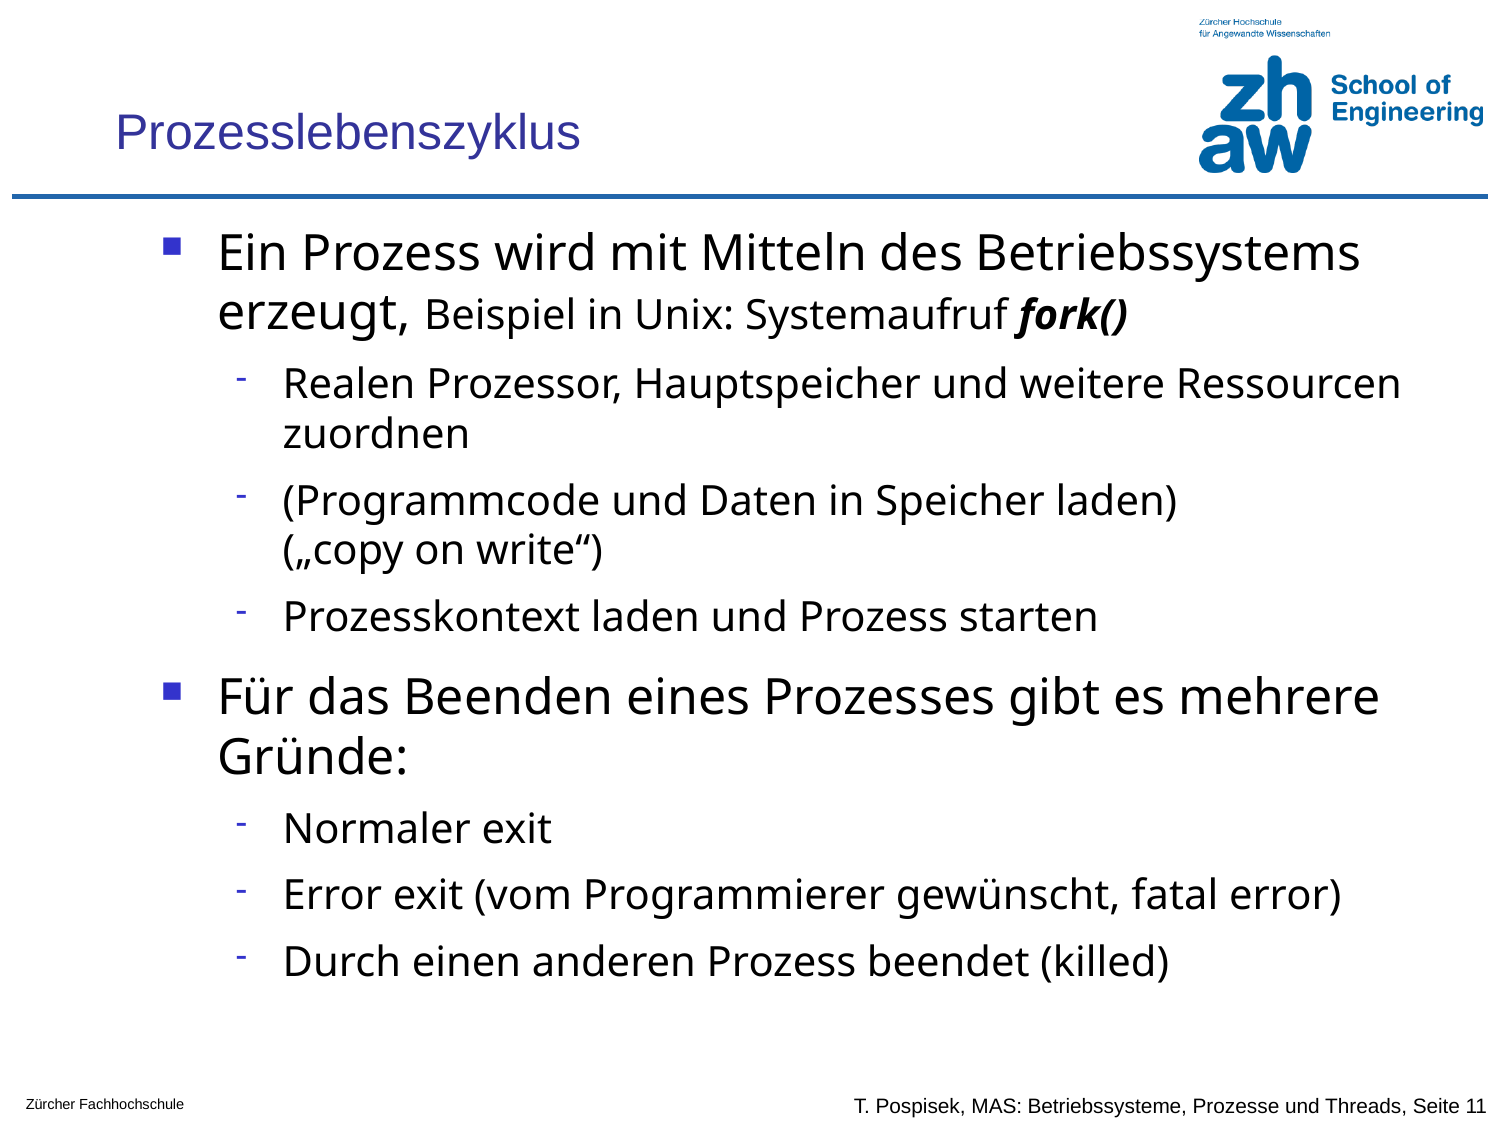

# Prozesslebenszyklus
Ein Prozess wird mit Mitteln des Betriebssystems erzeugt, Beispiel in Unix: Systemaufruf fork()
Realen Prozessor, Hauptspeicher und weitere Ressourcen zuordnen
(Programmcode und Daten in Speicher laden)
(„copy on write“)
Prozesskontext laden und Prozess starten
Für das Beenden eines Prozesses gibt es mehrere Gründe:
Normaler exit
Error exit (vom Programmierer gewünscht, fatal error)
Durch einen anderen Prozess beendet (killed)